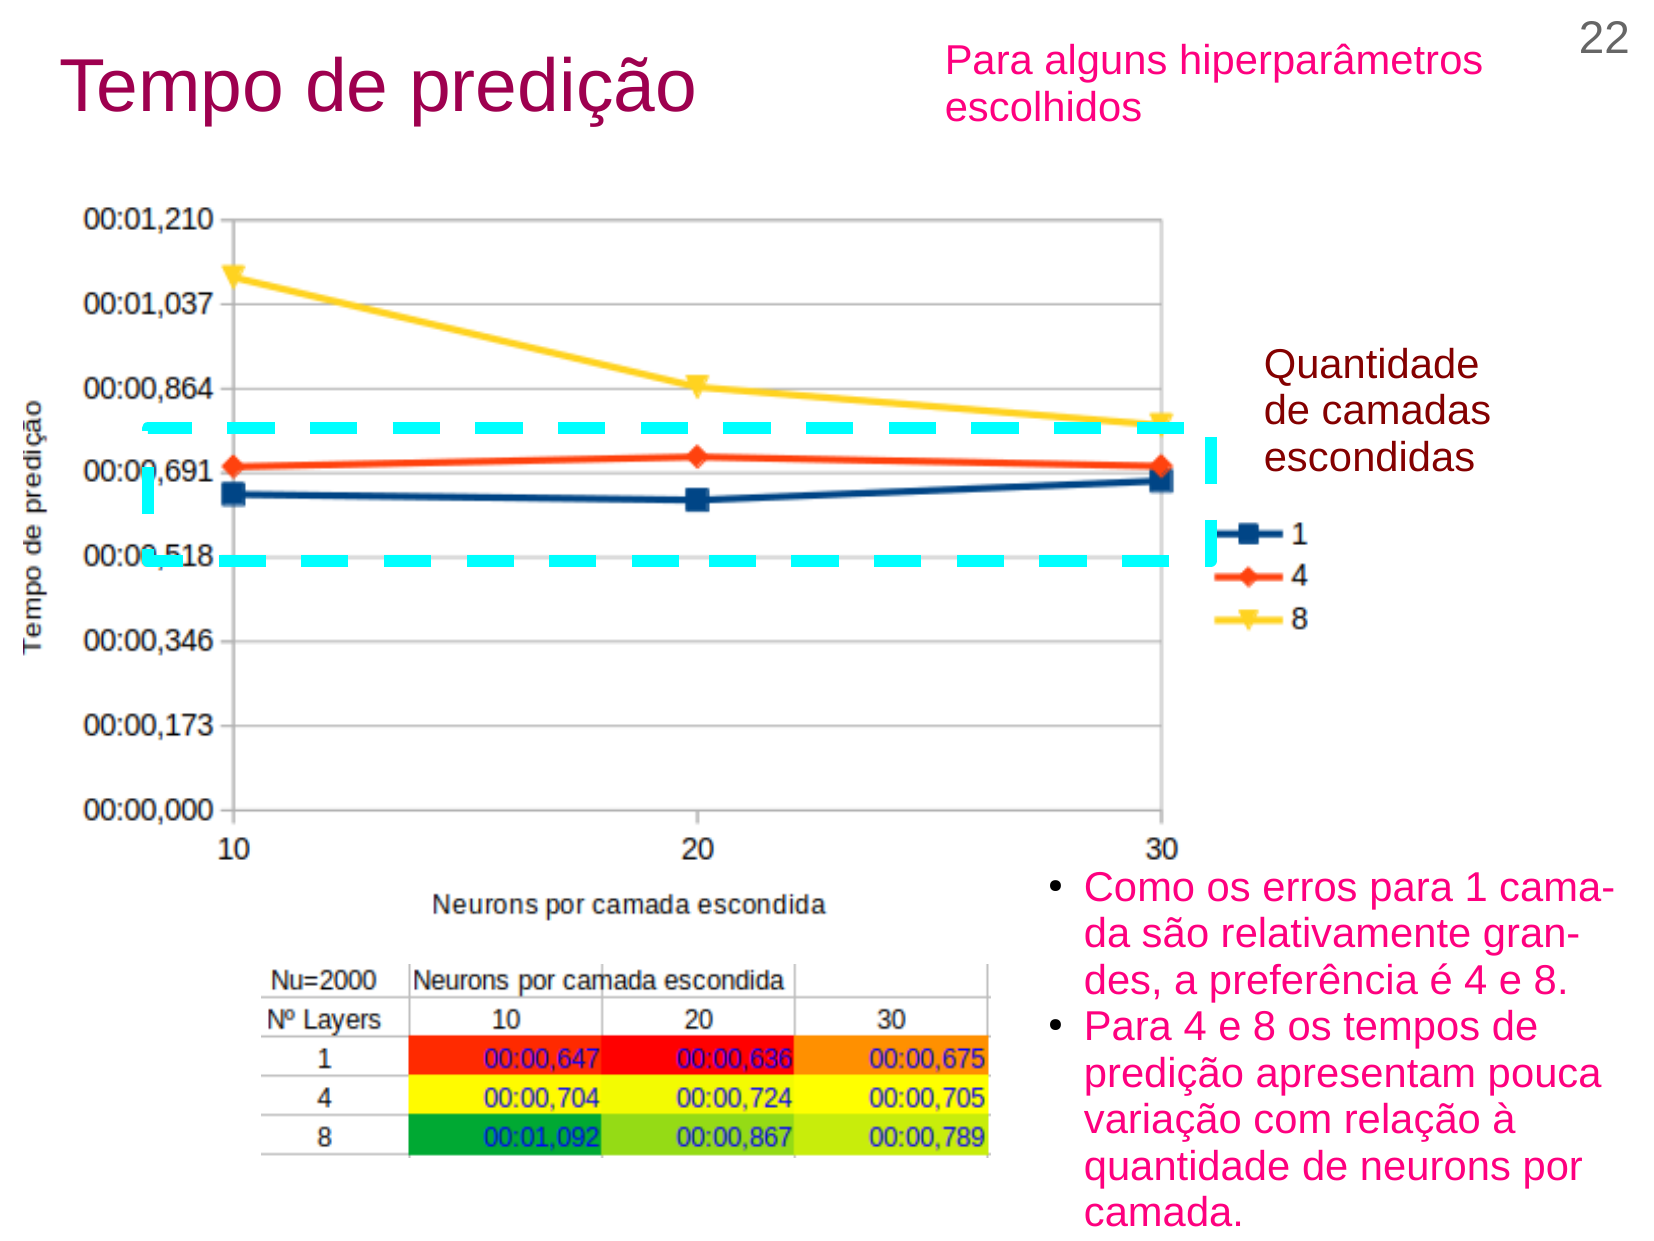

22
# Tempo de predição
Para alguns hiperparâmetros escolhidos
Quantidade de camadas
escondidas
Como os erros para 1 cama-da são relativamente gran-des, a preferência é 4 e 8.
Para 4 e 8 os tempos de predição apresentam pouca variação com relação à quantidade de neurons por camada.